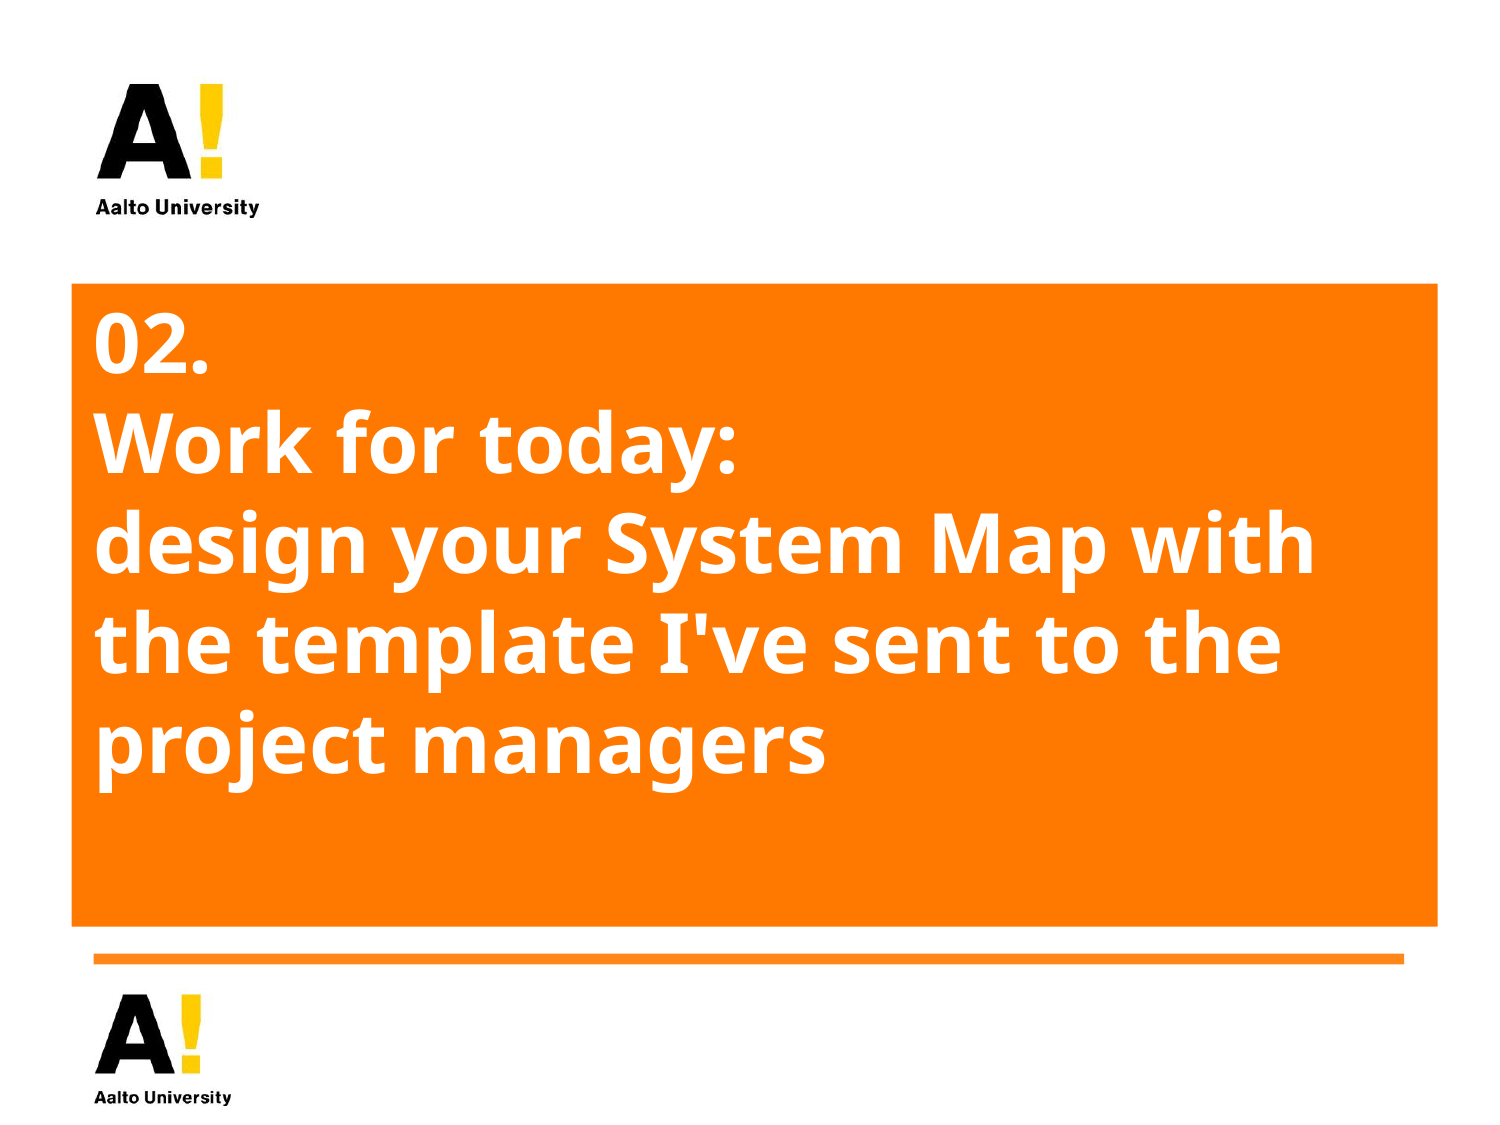

#
02.
Work for today:
design your System Map with the template I've sent to the project managers